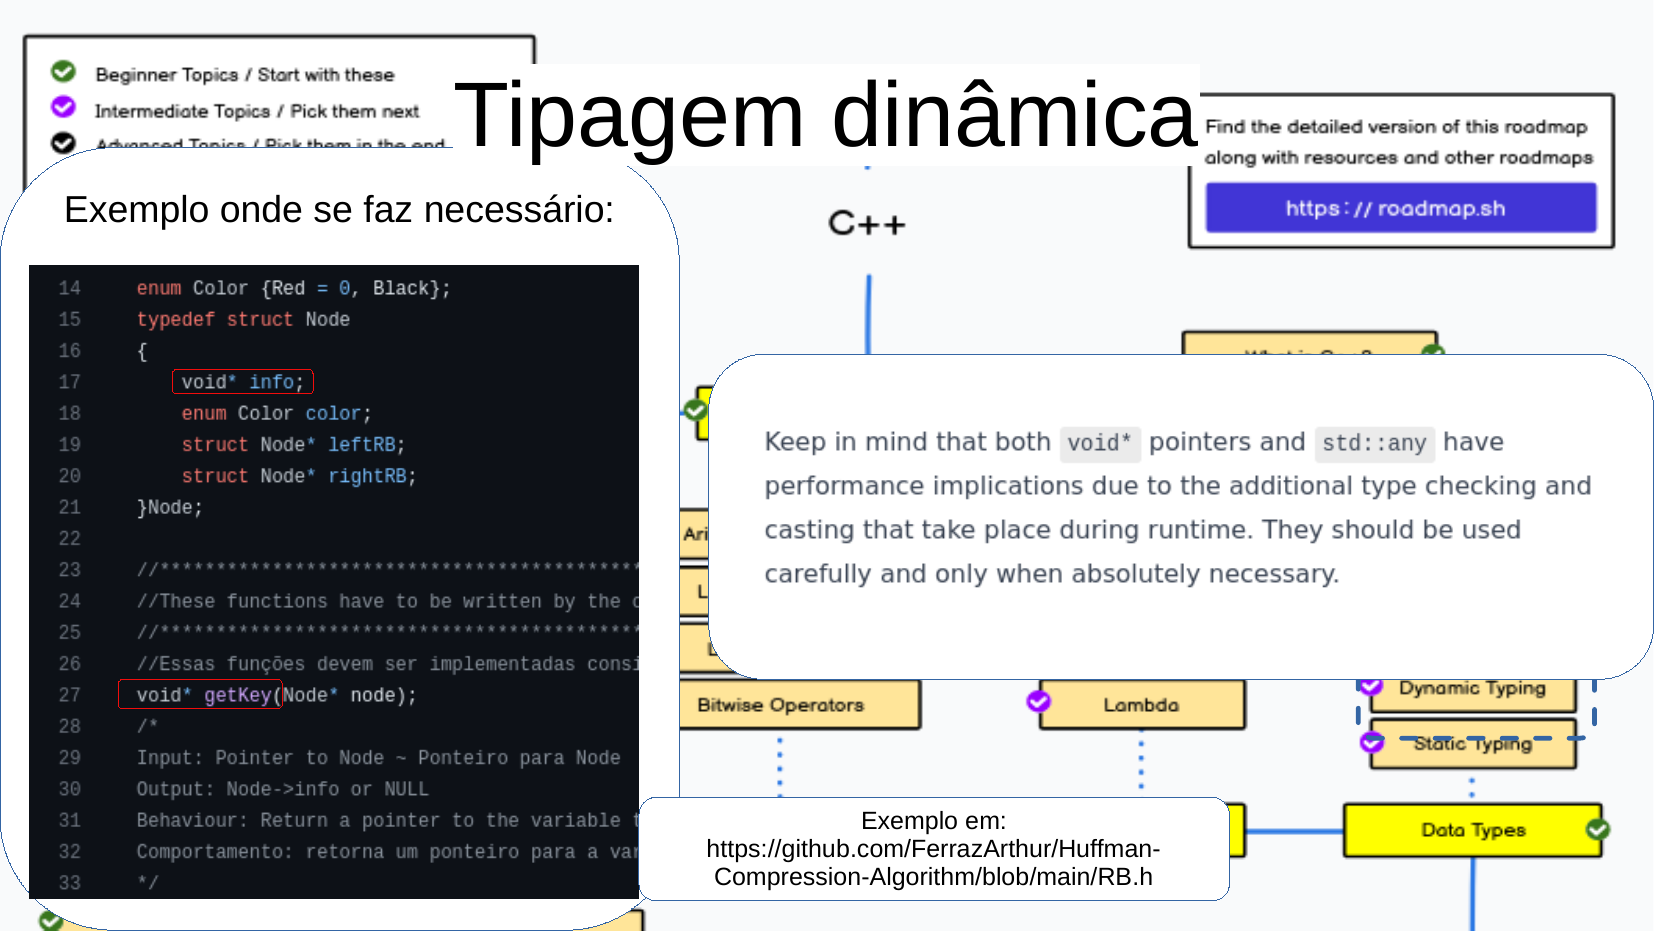

# Tipagem dinâmica
Exemplo onde se faz necessário:
Exemplo em:
https://github.com/FerrazArthur/Huffman-Compression-Algorithm/blob/main/RB.h